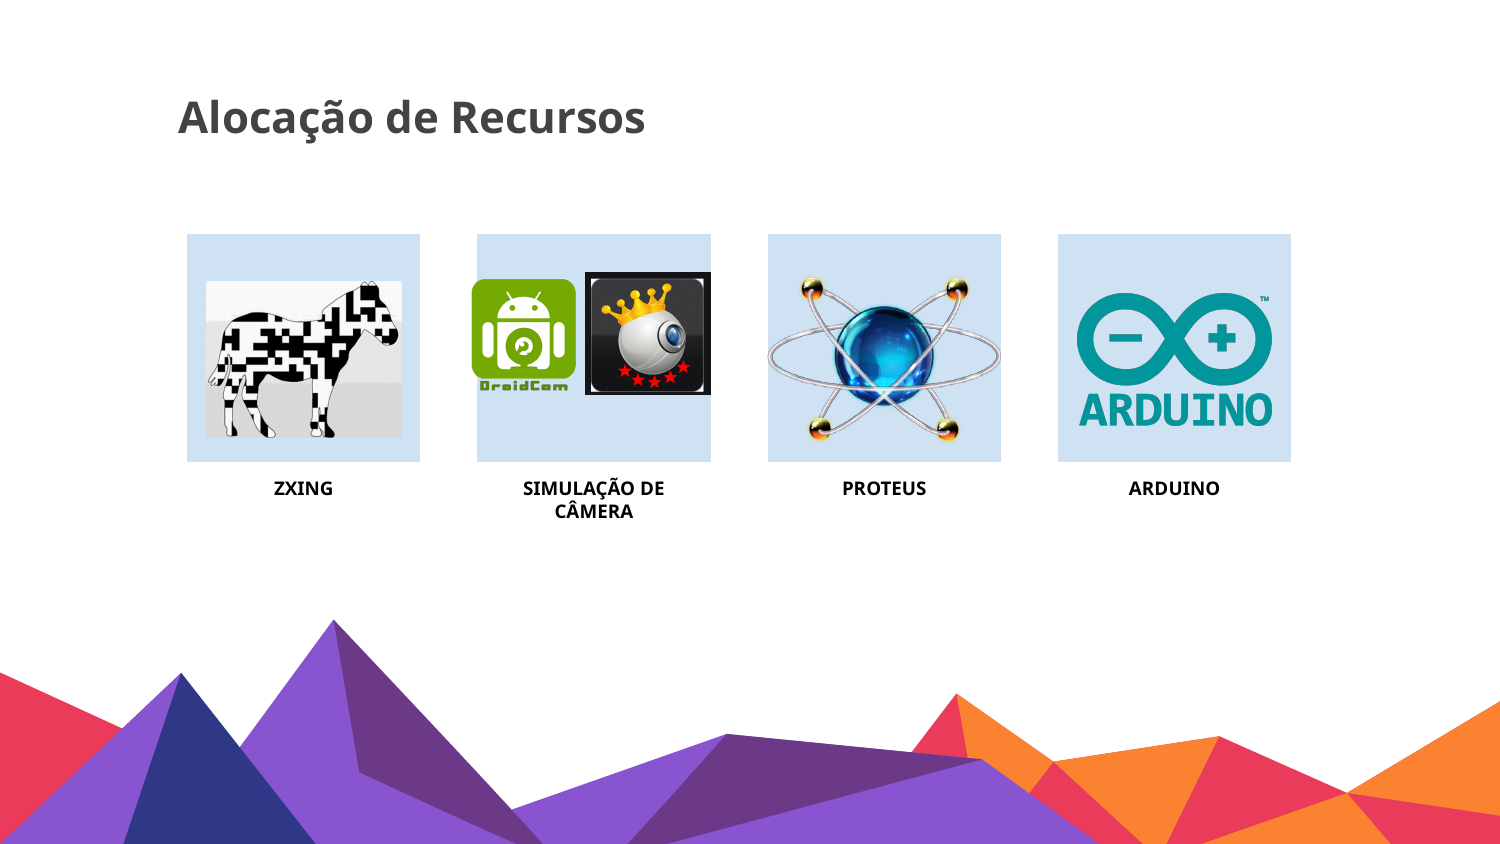

# Alocação de Recursos
ZXING
SIMULAÇÃO DE CÂMERA
PROTEUS
ARDUINO